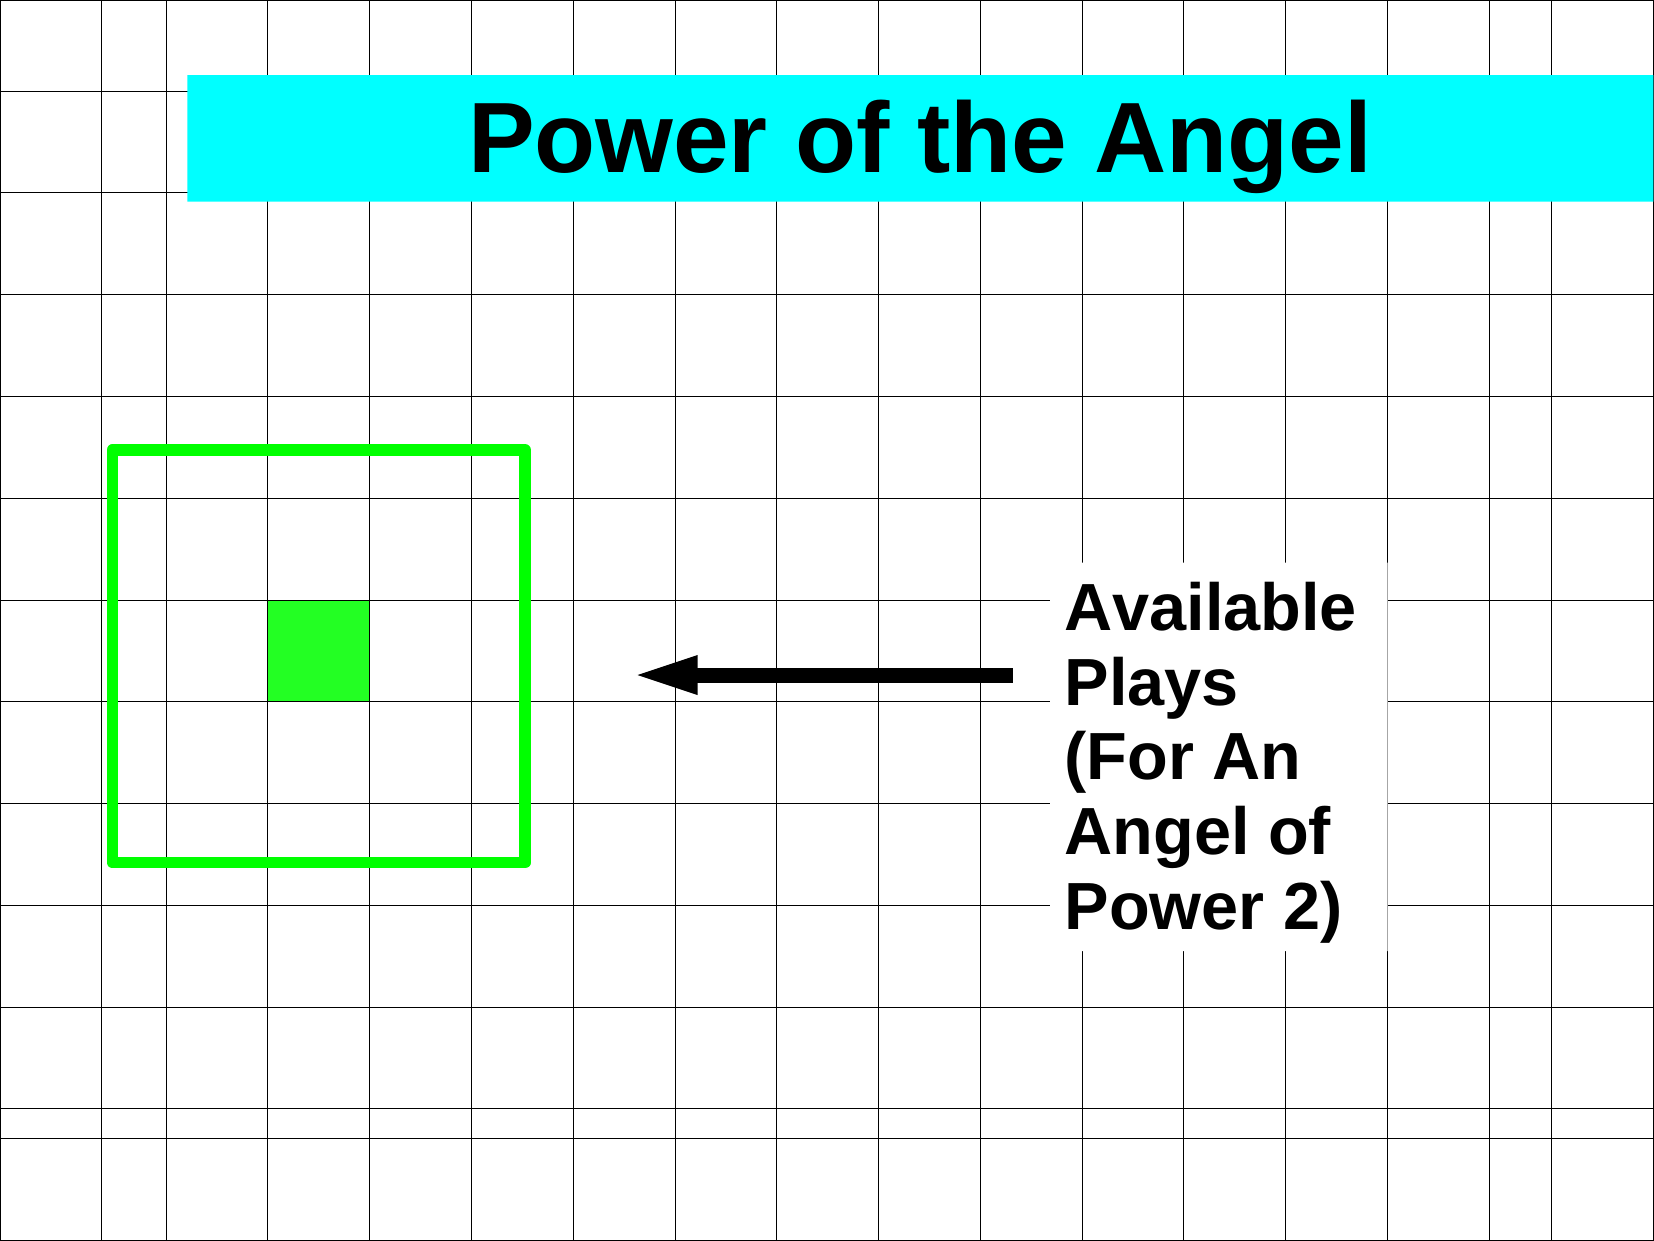

Power of the Angel
Available Plays (For An Angel of Power 2)